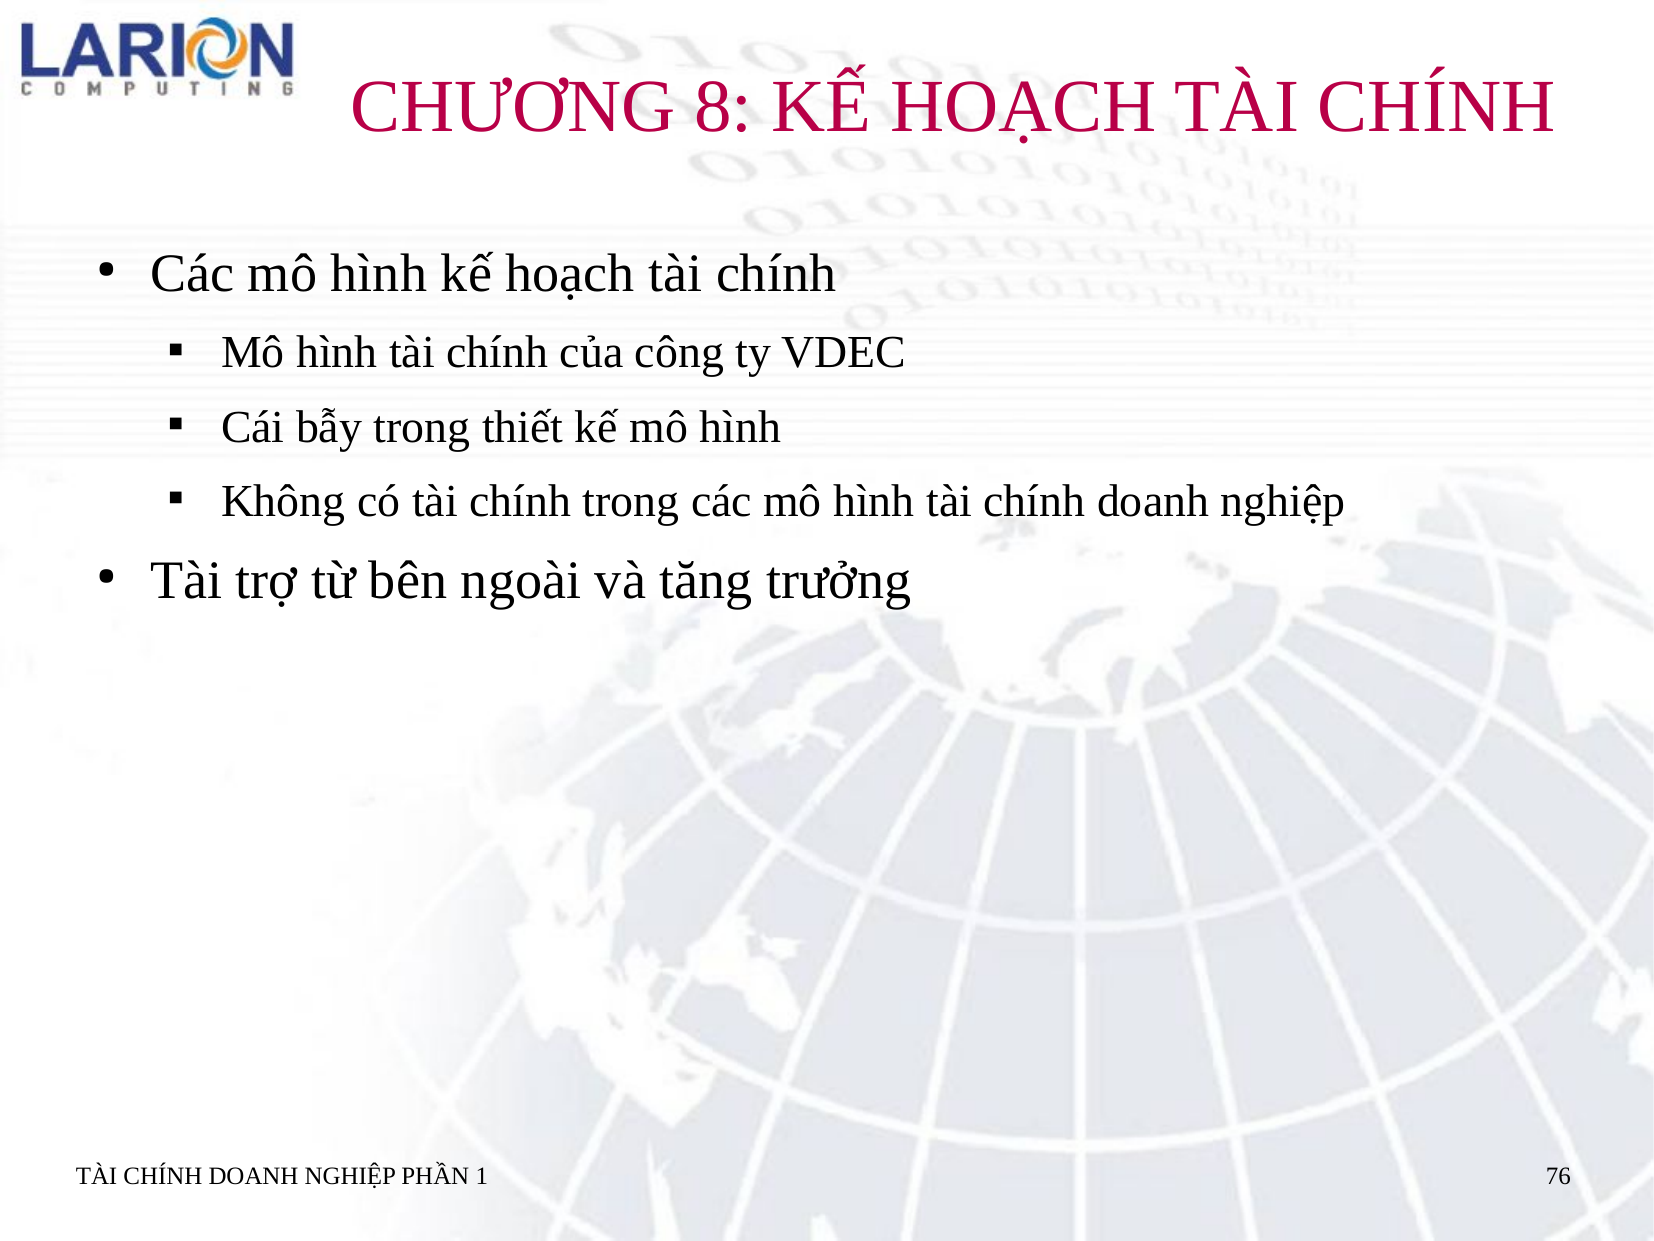

# CHƯƠNG 8: KẾ HOẠCH TÀI CHÍNH
Các mô hình kế hoạch tài chính
Mô hình tài chính của công ty VDEC
Cái bẫy trong thiết kế mô hình
Không có tài chính trong các mô hình tài chính doanh nghiệp
Tài trợ từ bên ngoài và tăng trưởng
TÀI CHÍNH DOANH NGHIỆP PHẦN 1
76